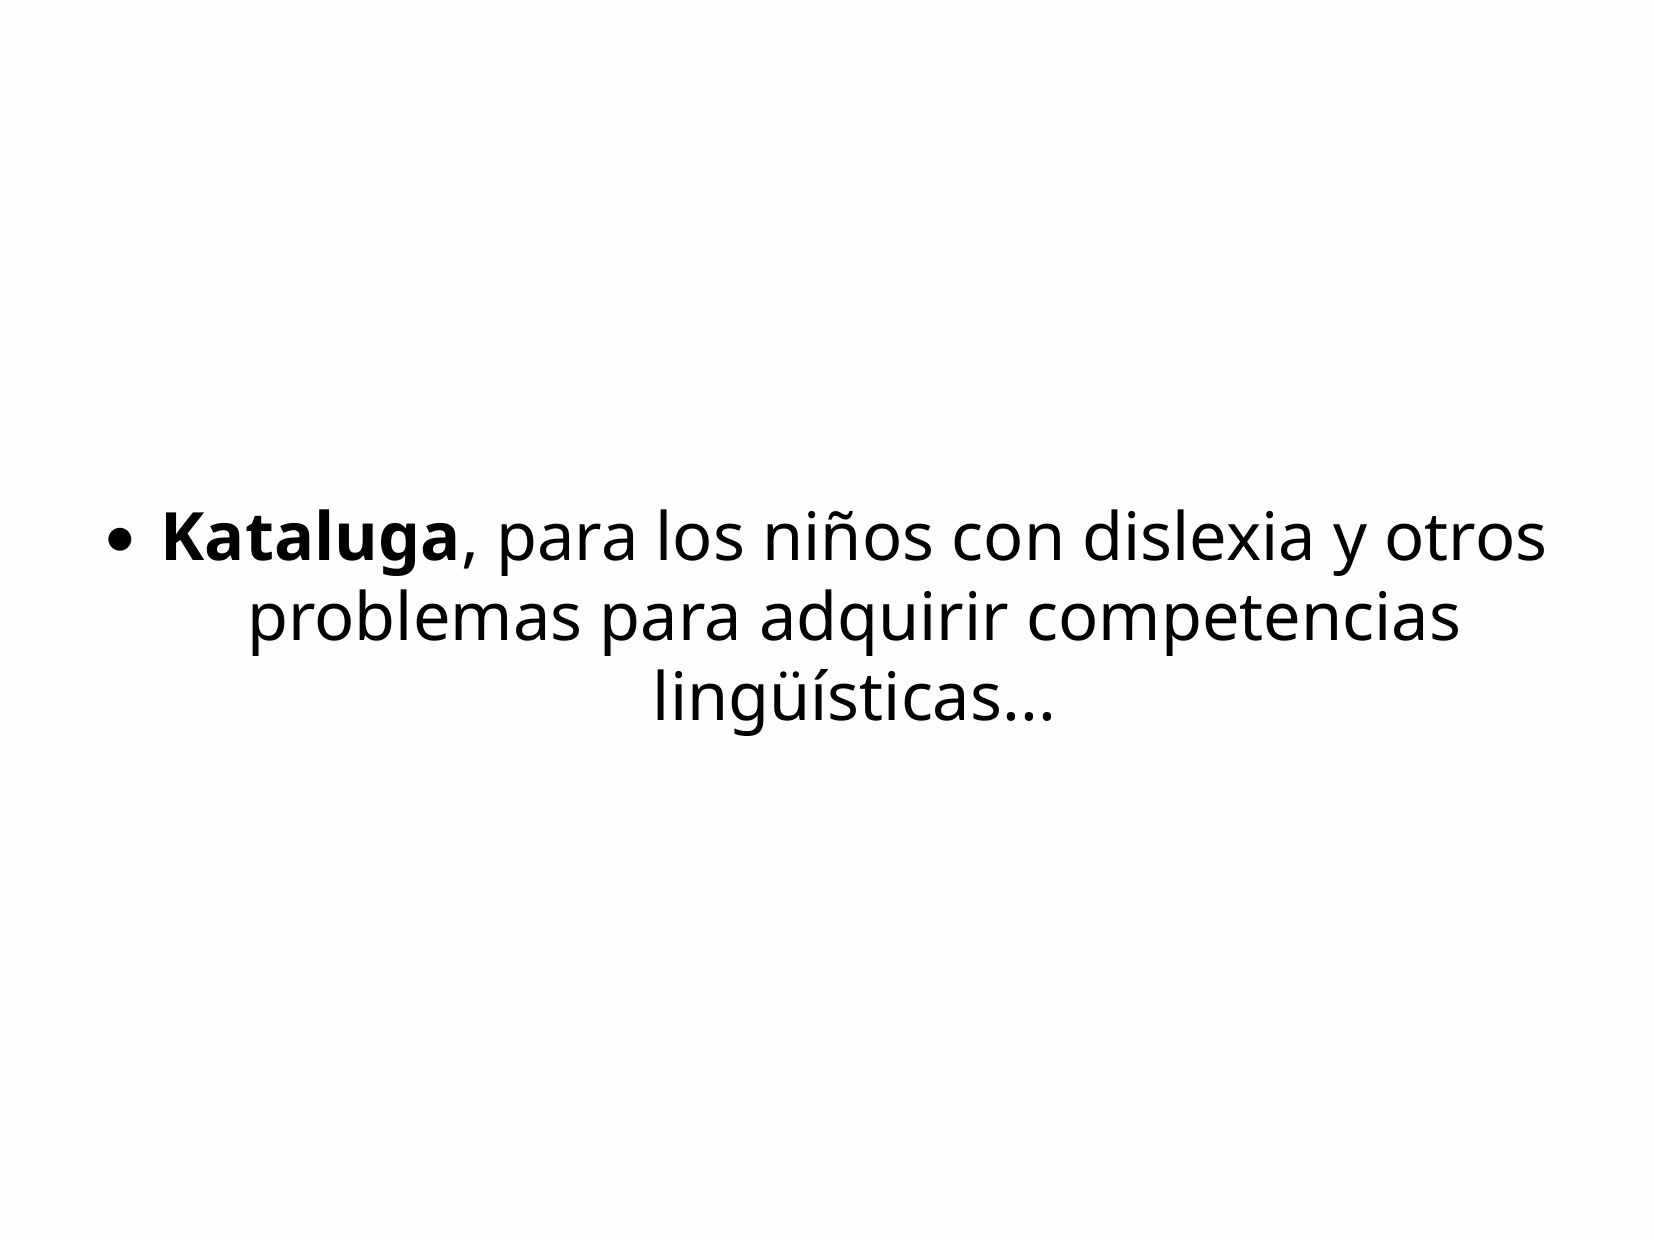

# Kataluga, para los niños con dislexia y otros problemas para adquirir competencias lingüísticas...